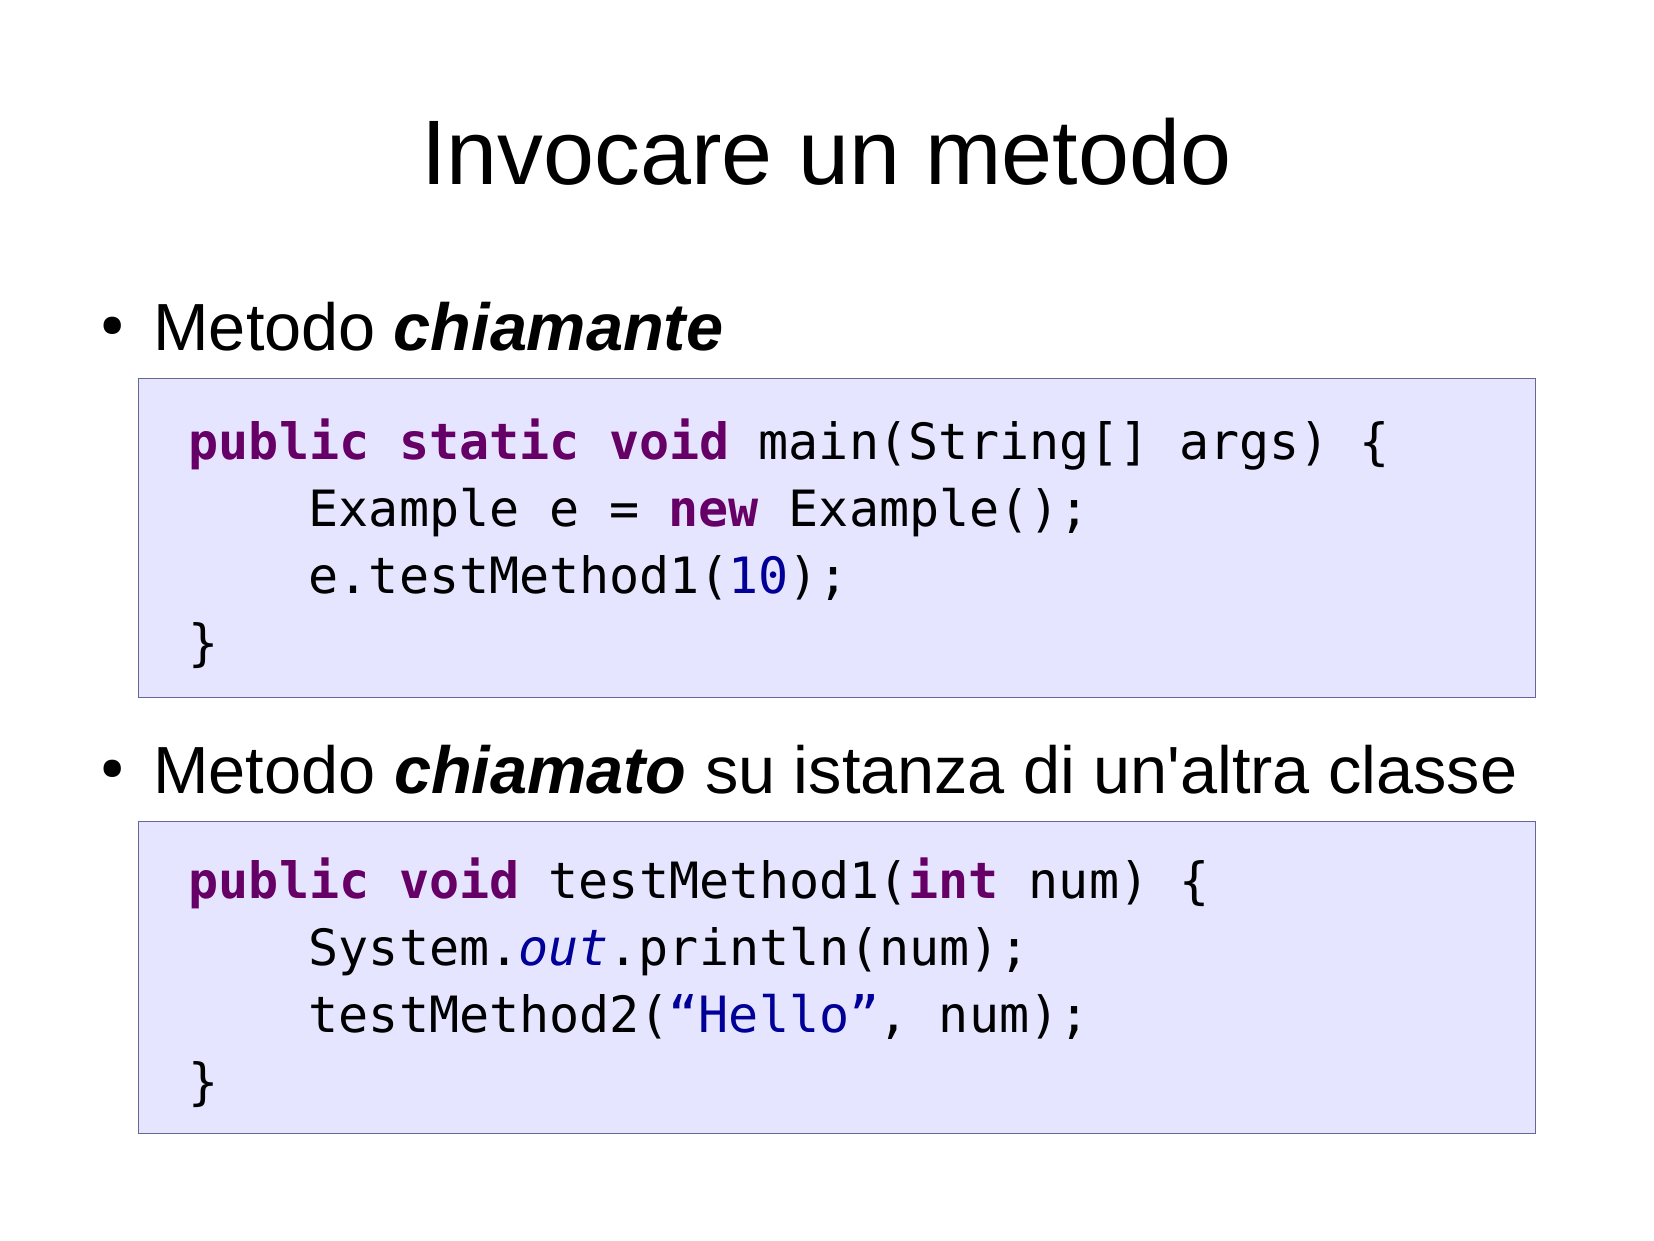

# Invocare un metodo
Metodo chiamante
public static void main(String[] args) {
 Example e = new Example();
 e.testMethod1(10);
}
Metodo chiamato su istanza di un'altra classe
public void testMethod1(int num) {
 System.out.println(num);
 testMethod2(“Hello”, num);
}